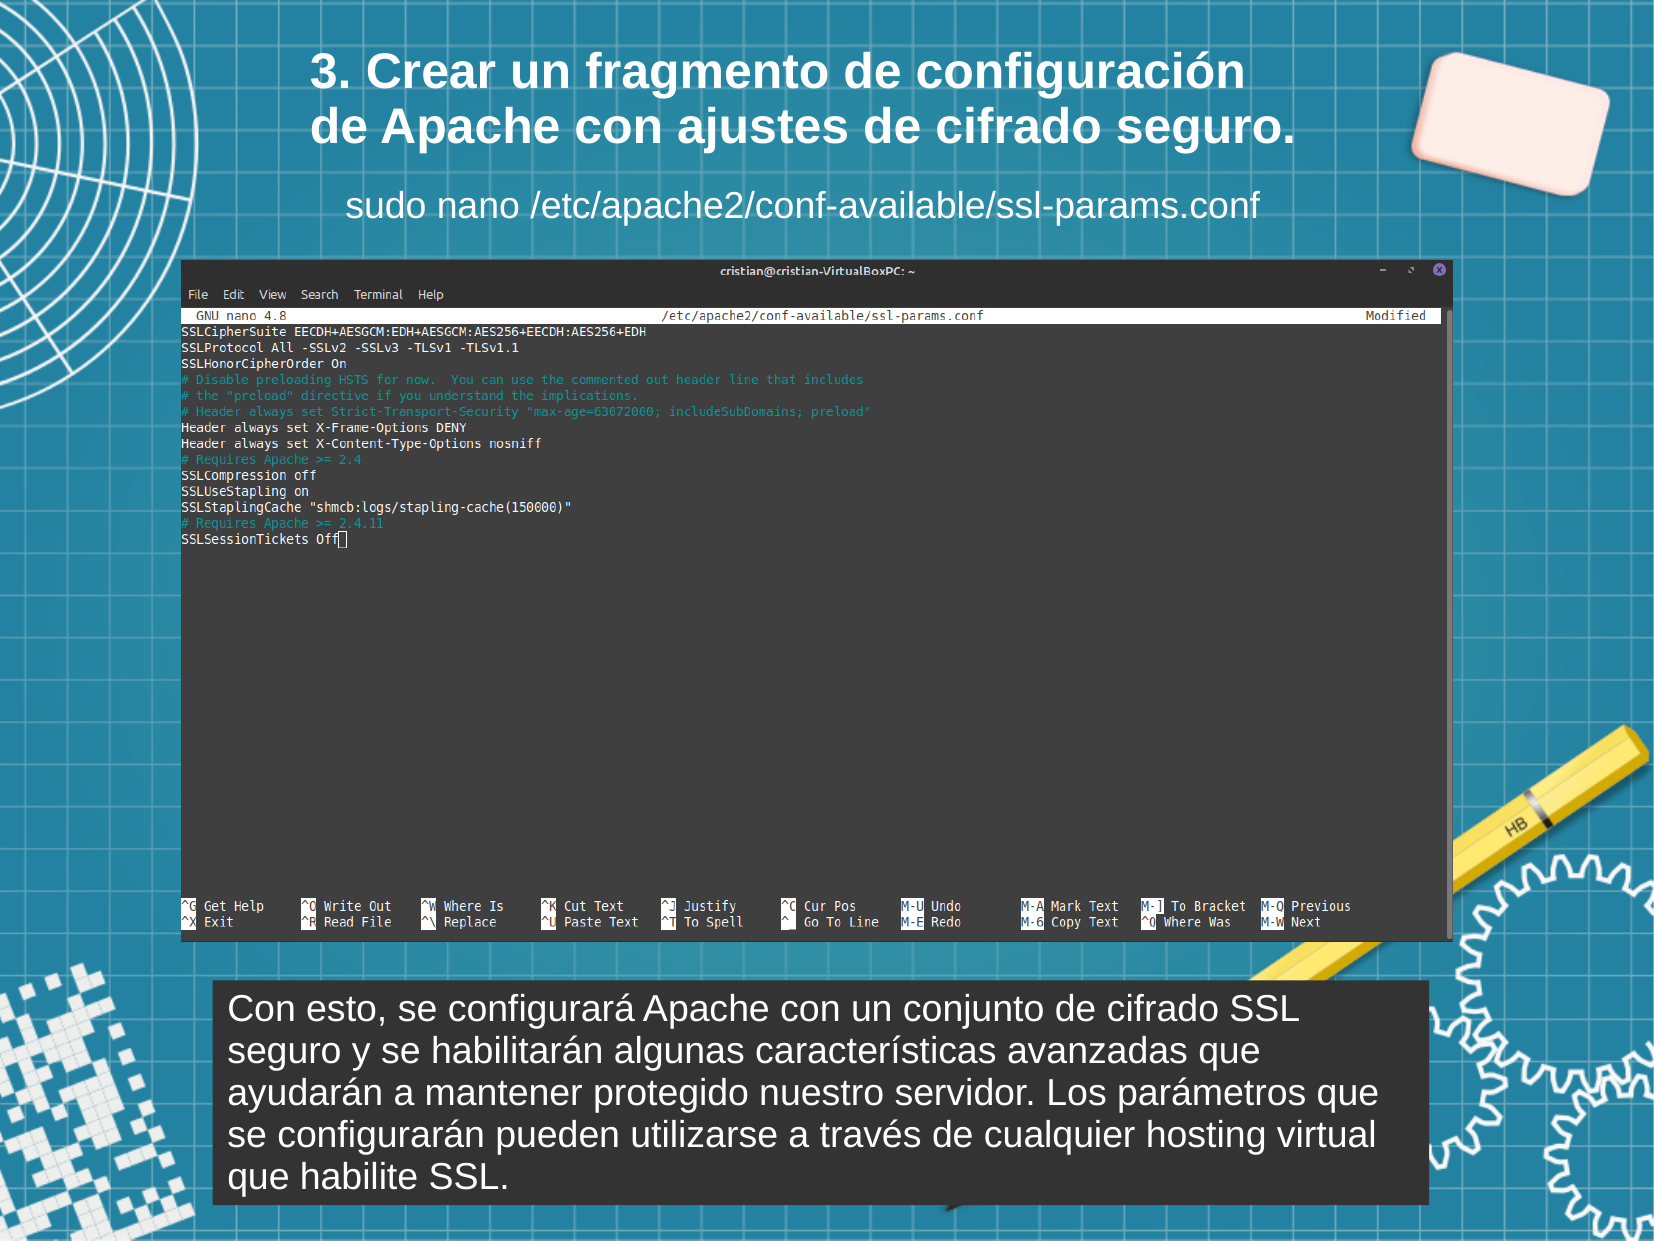

3. Crear un fragmento de configuración de Apache con ajustes de cifrado seguro.
sudo nano /etc/apache2/conf-available/ssl-params.conf
Con esto, se configurará Apache con un conjunto de cifrado SSL seguro y se habilitarán algunas características avanzadas que ayudarán a mantener protegido nuestro servidor. Los parámetros que se configurarán pueden utilizarse a través de cualquier hosting virtual que habilite SSL.